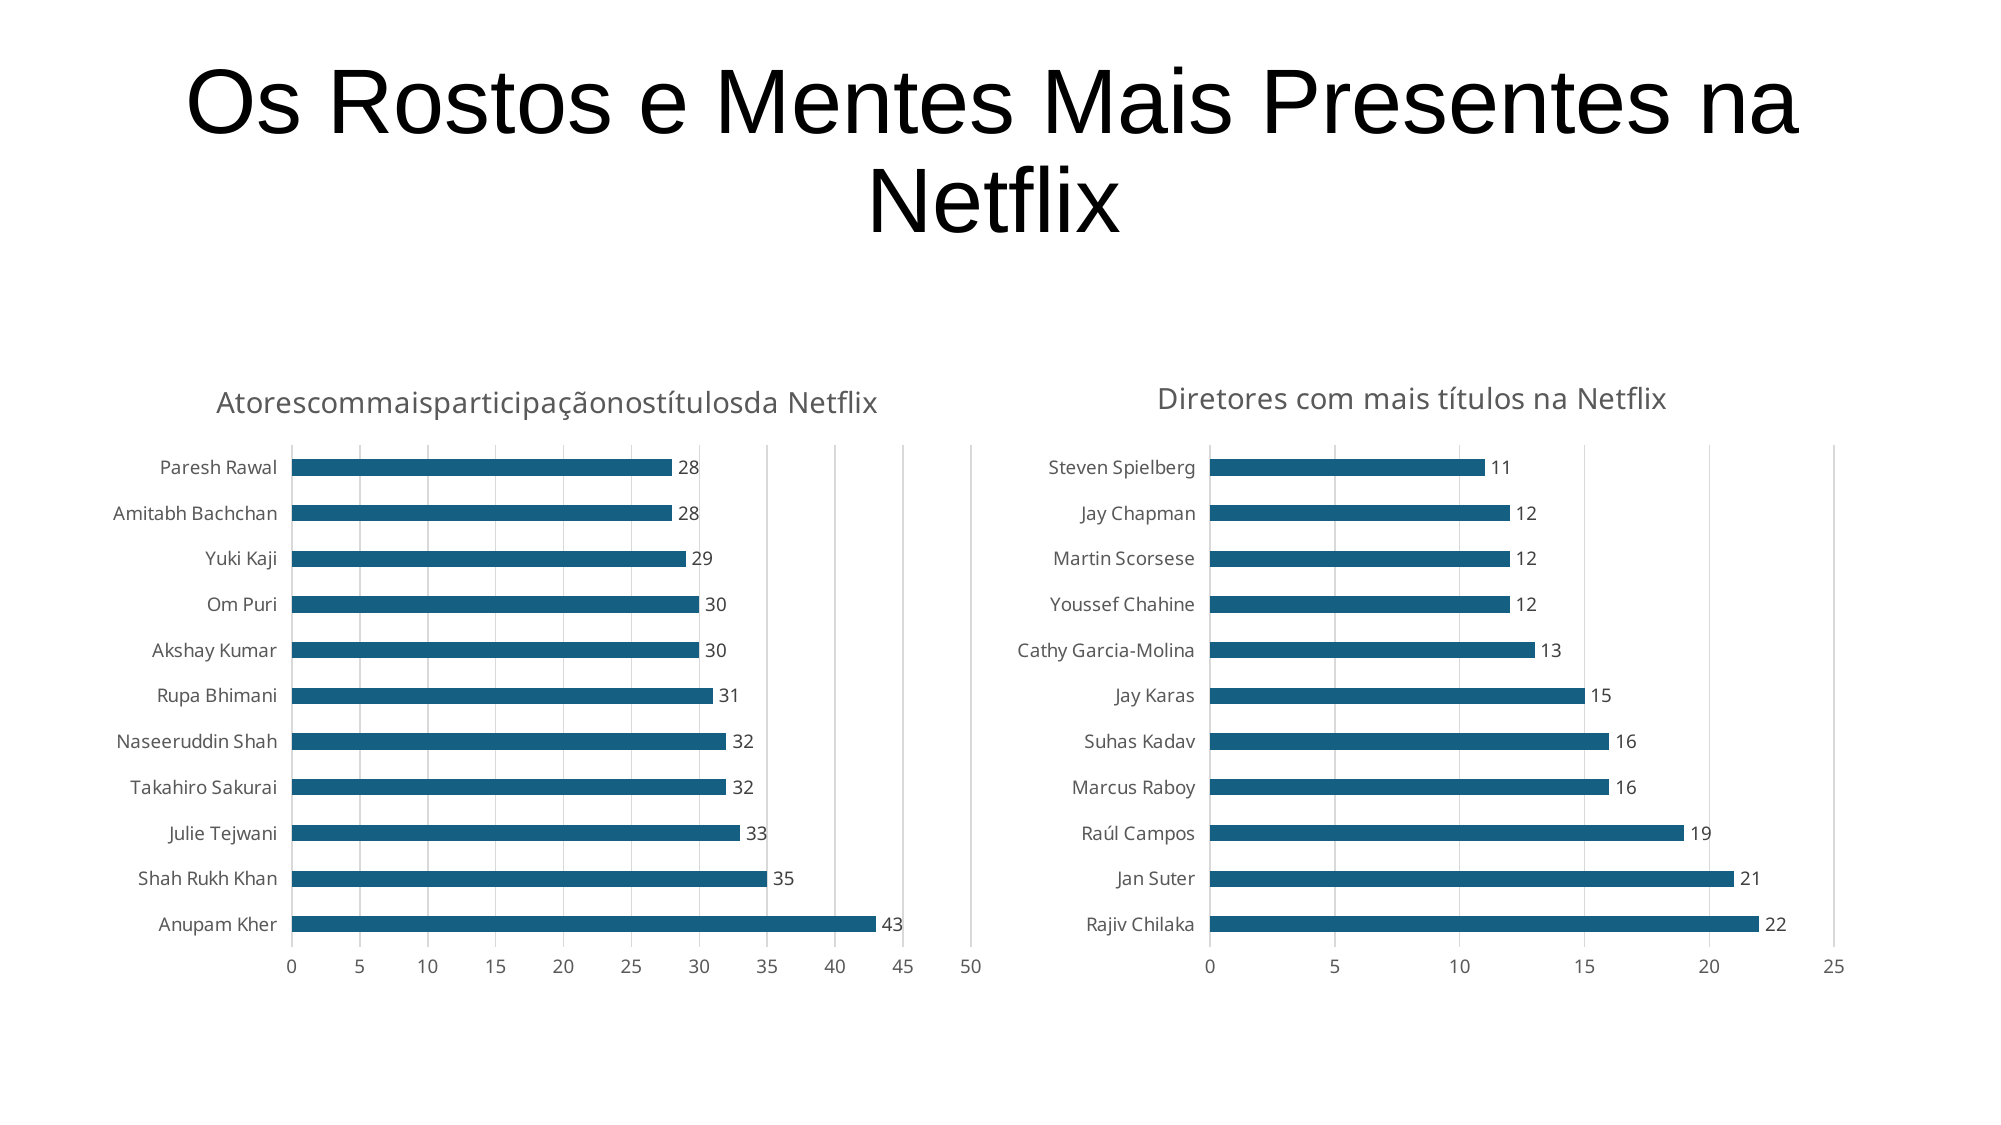

# Os Rostos e Mentes Mais Presentes na Netflix
### Chart: Atorescommaisparticipaçãonostítulosda Netflix
| Category | count |
|---|---|
| Anupam Kher | 43.0 |
| Shah Rukh Khan | 35.0 |
| Julie Tejwani | 33.0 |
| Takahiro Sakurai | 32.0 |
| Naseeruddin Shah | 32.0 |
| Rupa Bhimani | 31.0 |
| Akshay Kumar | 30.0 |
| Om Puri | 30.0 |
| Yuki Kaji | 29.0 |
| Amitabh Bachchan | 28.0 |
| Paresh Rawal | 28.0 |
### Chart: Diretores com mais títulos na Netflix
| Category | count |
|---|---|
| Rajiv Chilaka | 22.0 |
| Jan Suter | 21.0 |
| Raúl Campos | 19.0 |
| Marcus Raboy | 16.0 |
| Suhas Kadav | 16.0 |
| Jay Karas | 15.0 |
| Cathy Garcia-Molina | 13.0 |
| Youssef Chahine | 12.0 |
| Martin Scorsese | 12.0 |
| Jay Chapman | 12.0 |
| Steven Spielberg | 11.0 |